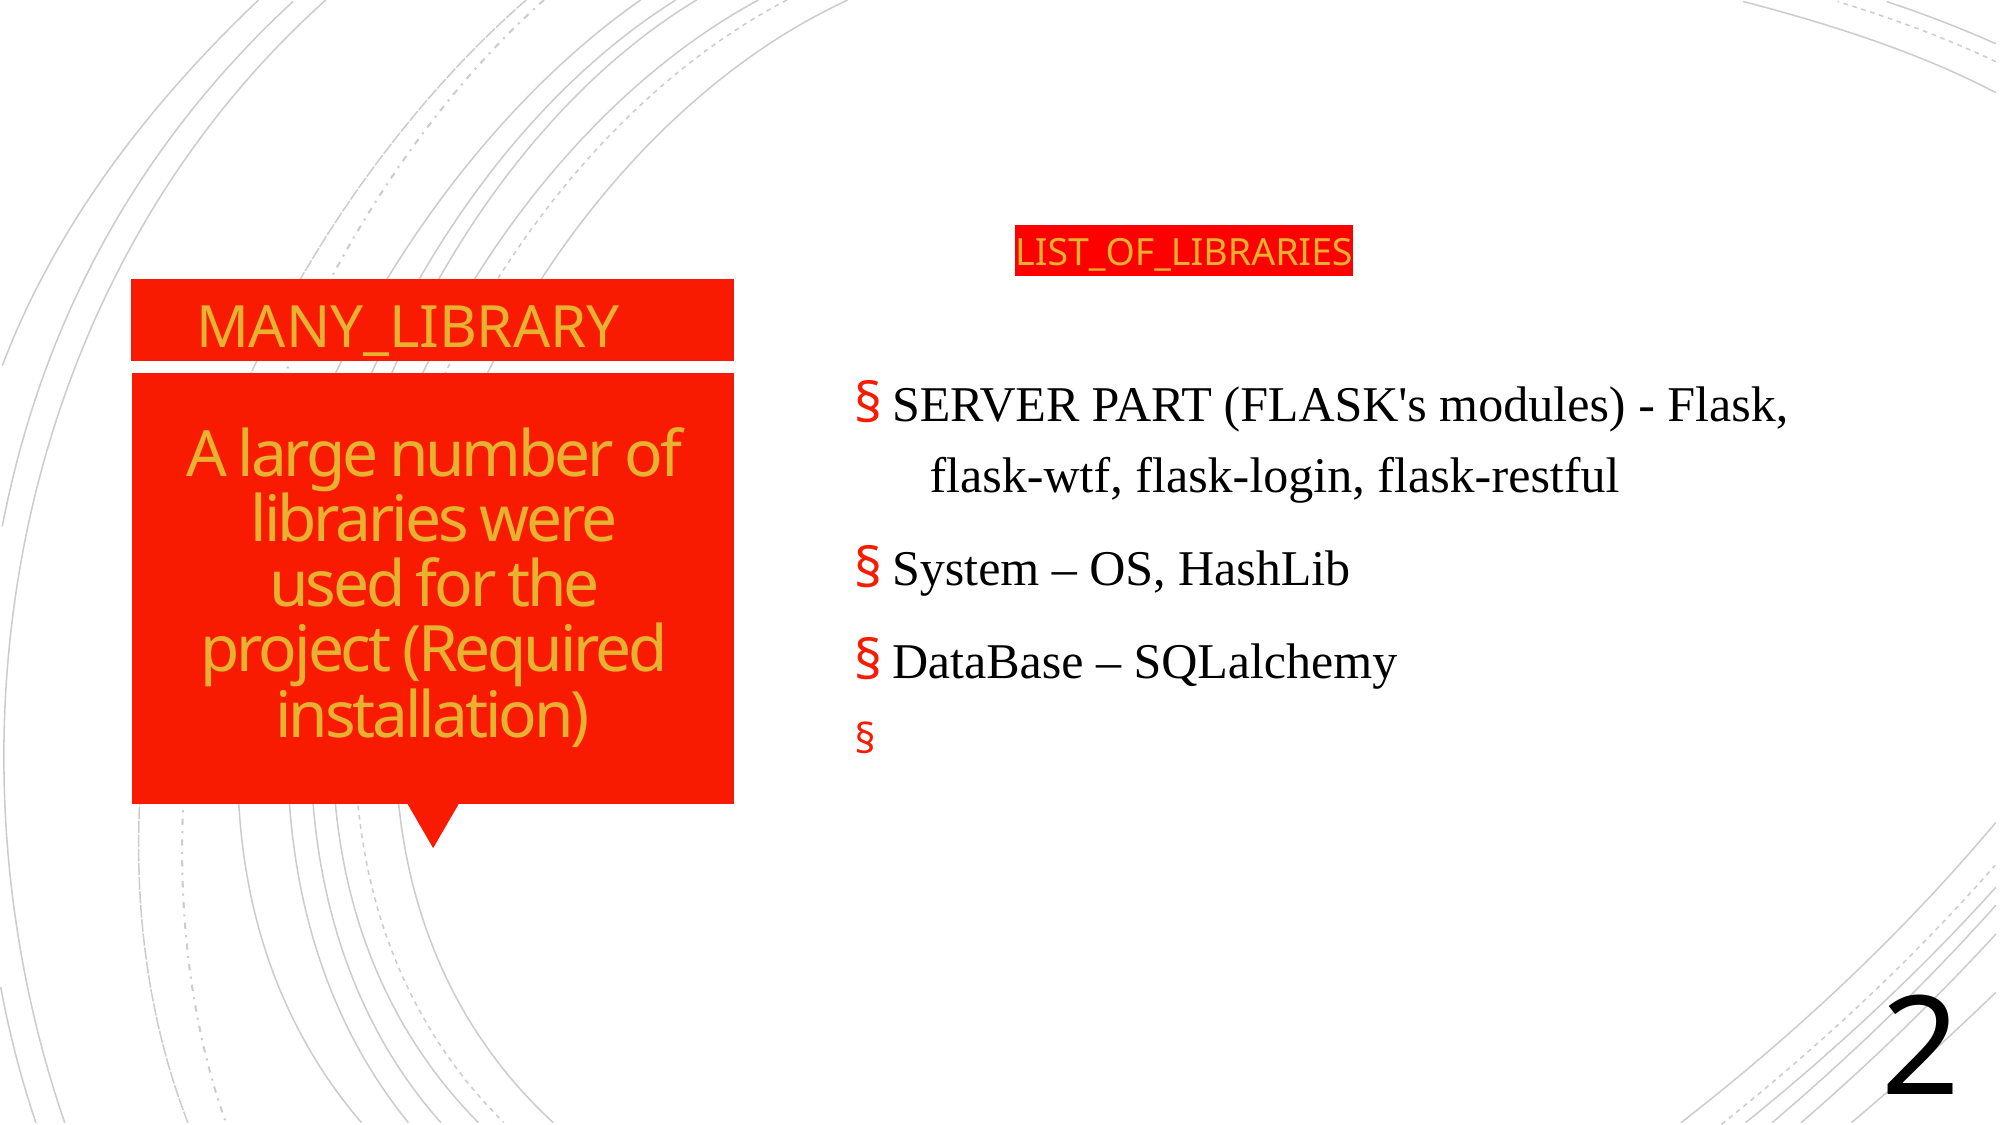

SERVER PART (FLASK's modules) - Flask, flask-wtf, flask-login, flask-restful
System – OS, HashLib
DataBase – SQLalchemy
LIST_OF_LIBRARIES
MANY_LIBRARY
# A large number of libraries were used for the project (Required installation)
2